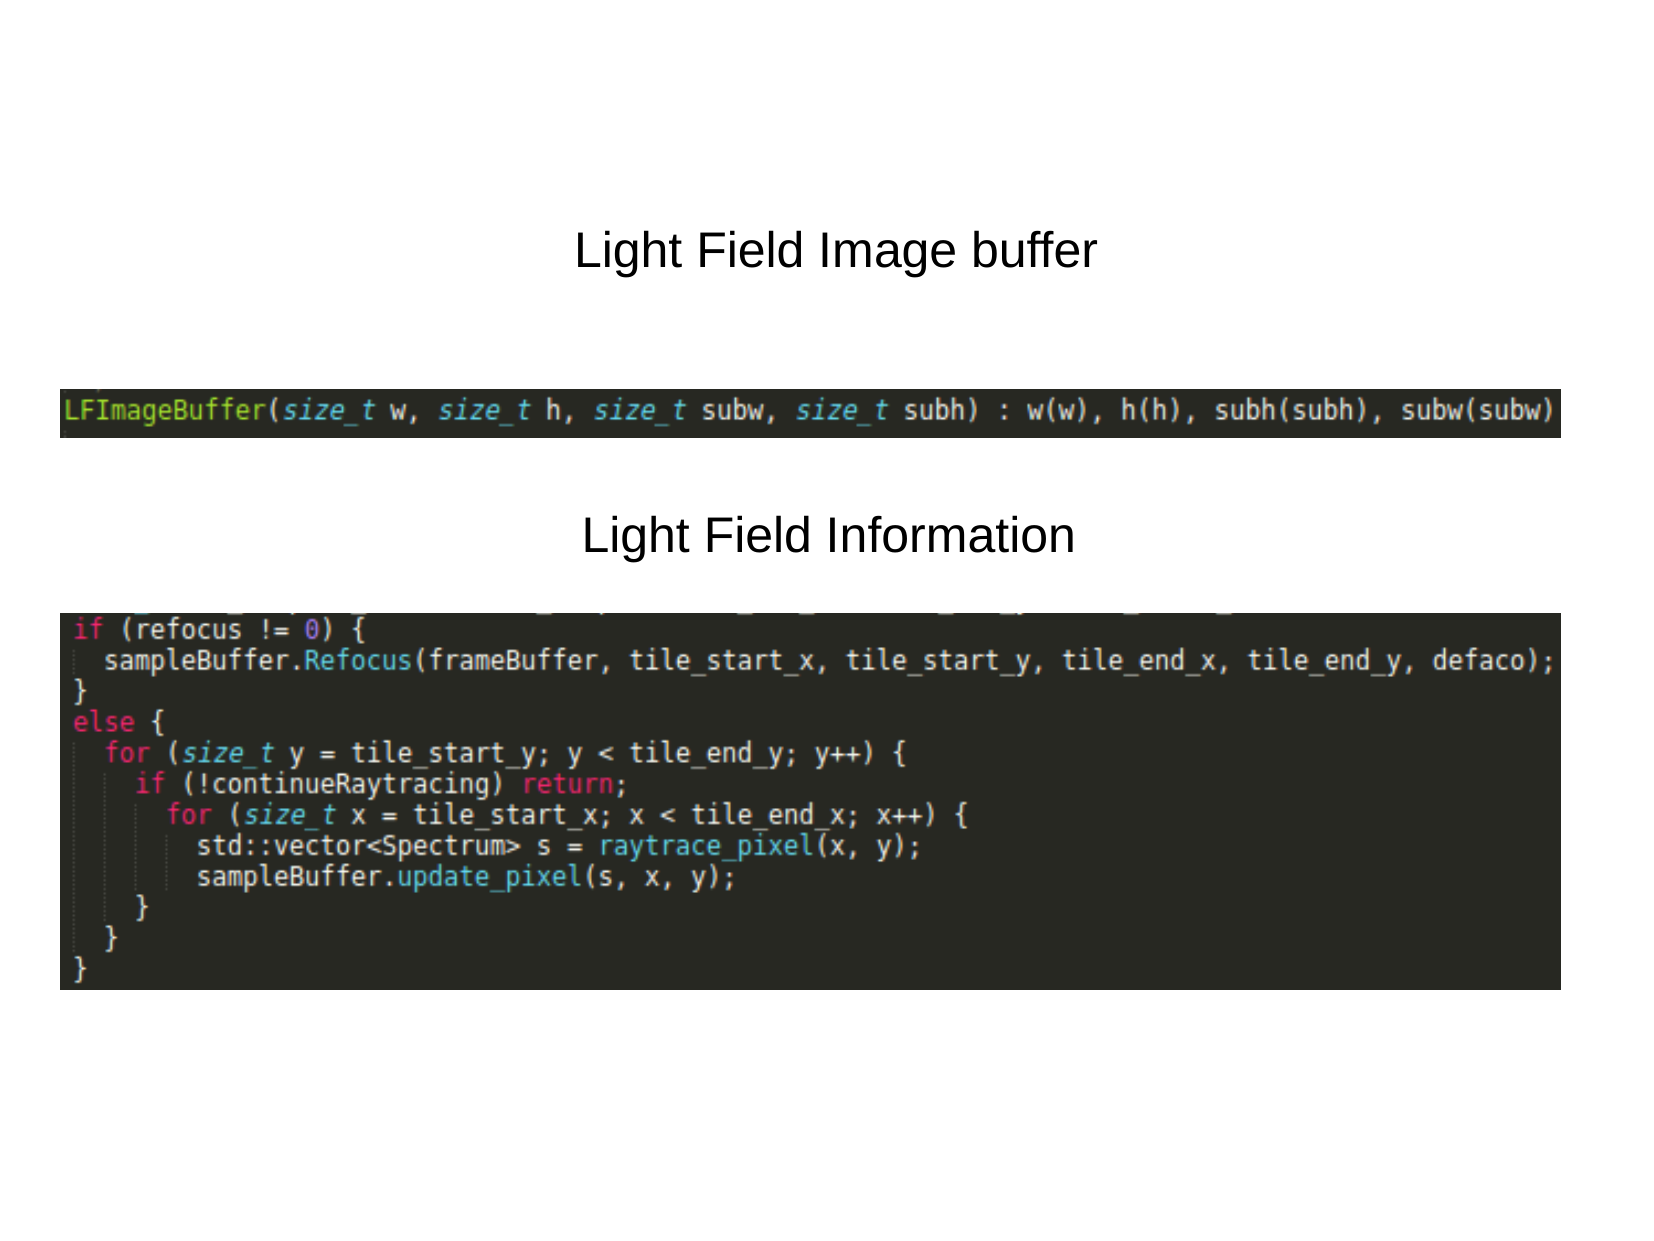

# Light Field Image buffer
Light Field Information